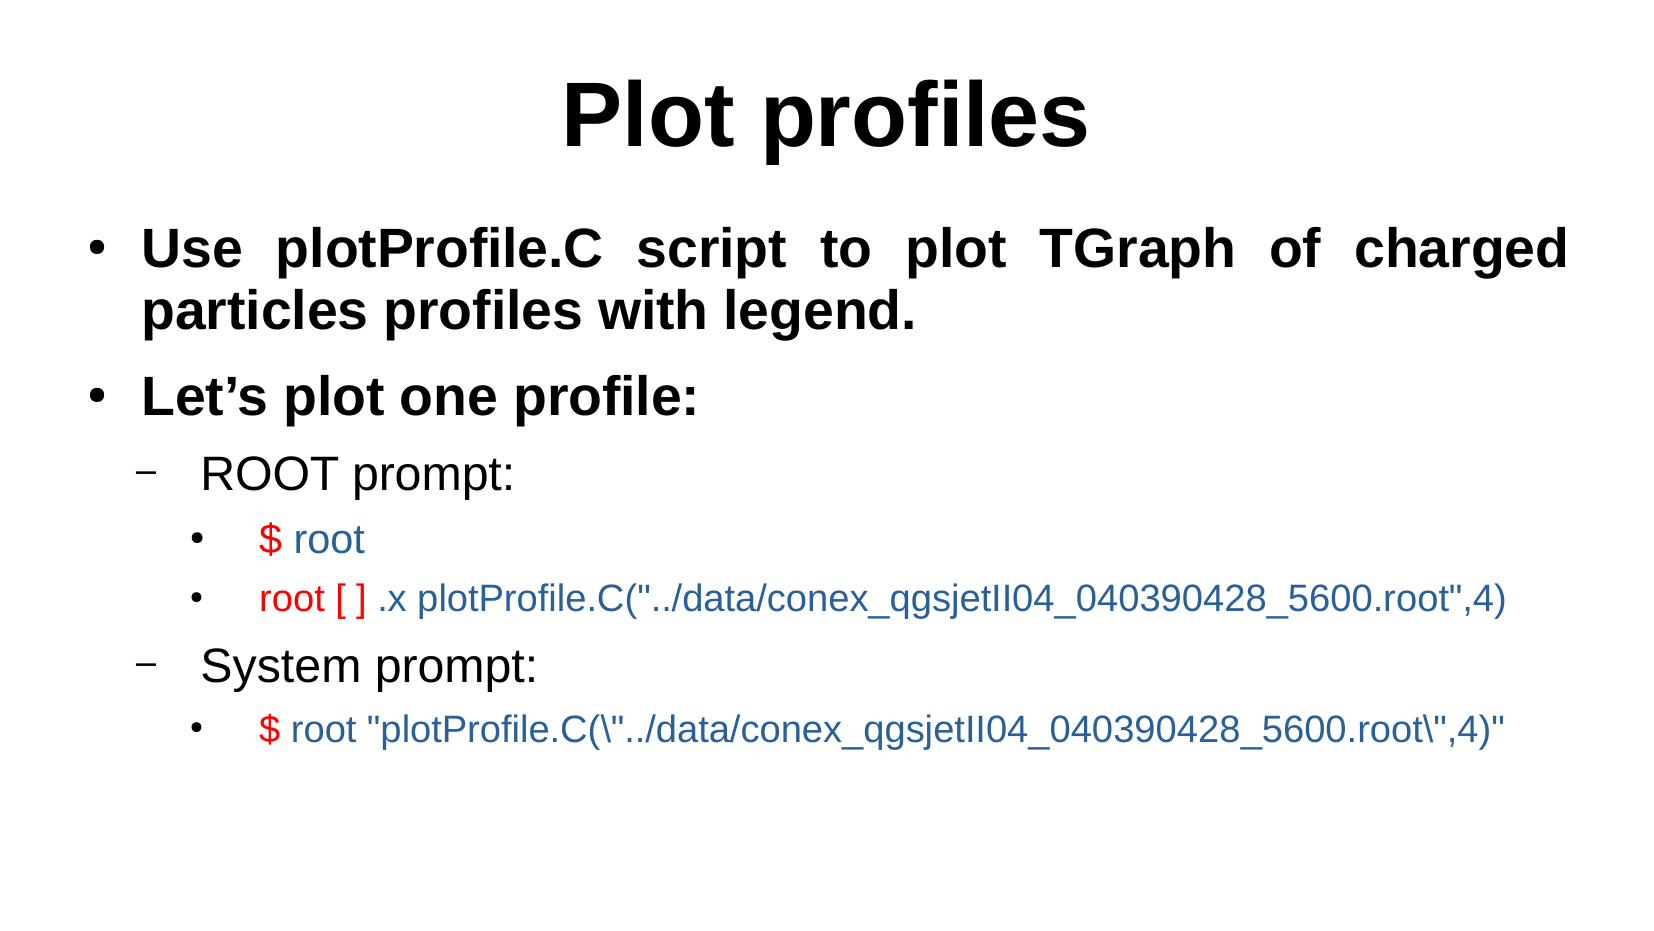

# Plot profiles
Use plotProfile.C script to plot TGraph of charged particles profiles with legend.
Let’s plot one profile:
ROOT prompt:
$ root
root [ ] .x plotProfile.C("../data/conex_qgsjetII04_040390428_5600.root",4)
System prompt:
$ root "plotProfile.C(\"../data/conex_qgsjetII04_040390428_5600.root\",4)"